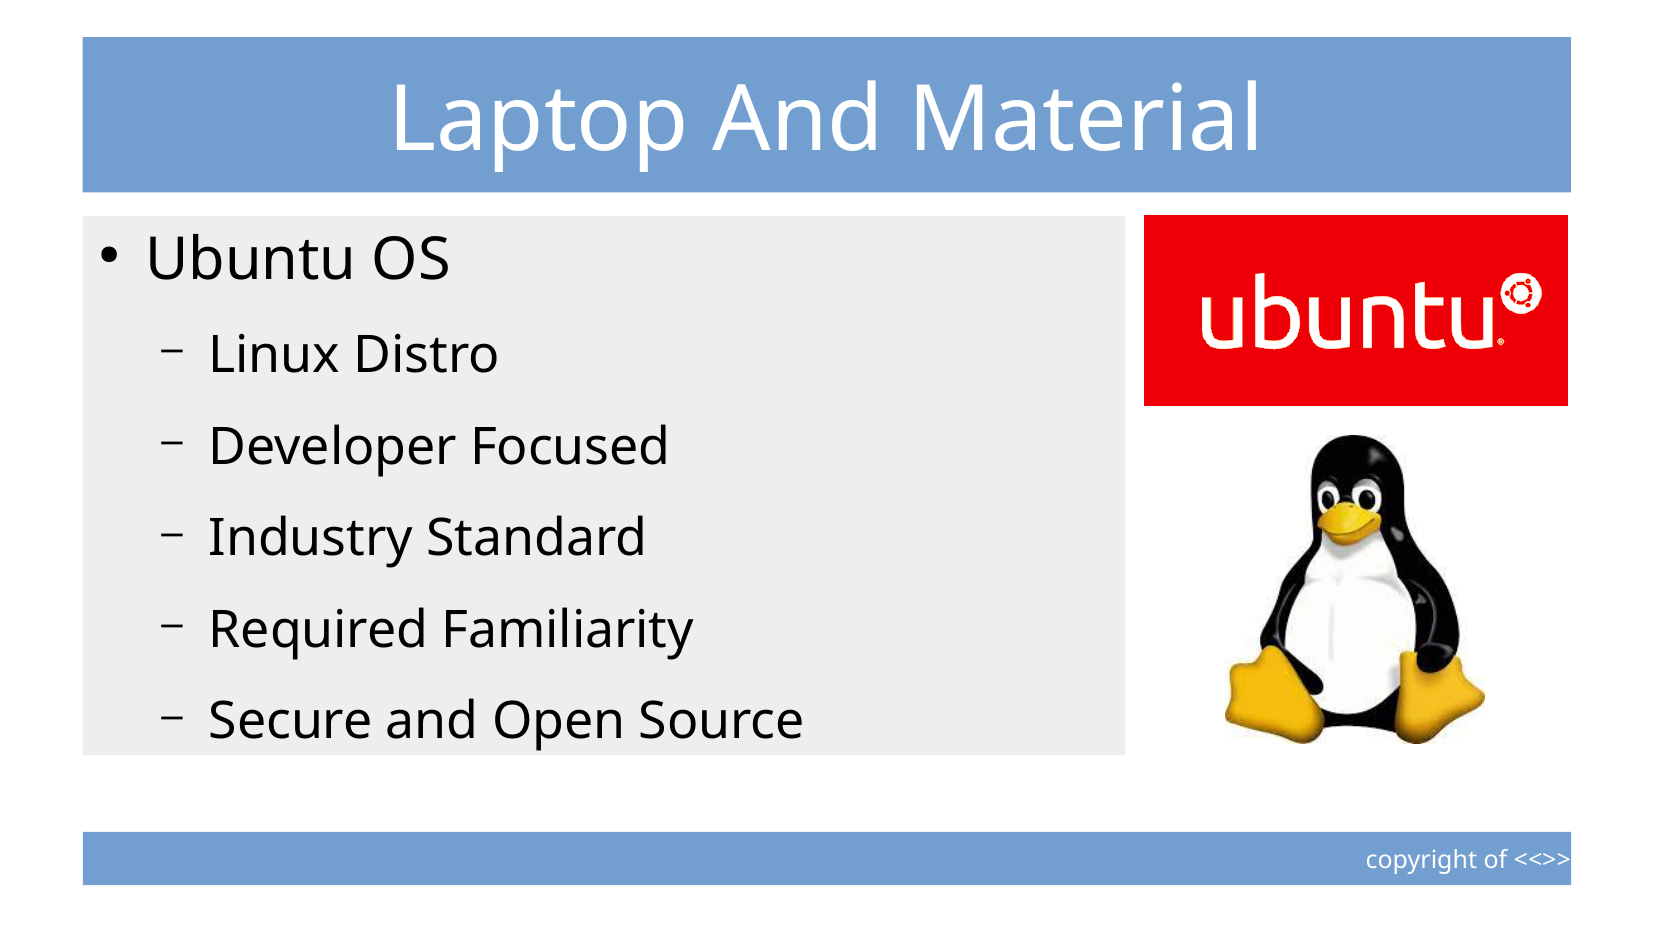

Laptop And Material
# Ubuntu OS
Linux Distro
Developer Focused
Industry Standard
Required Familiarity
Secure and Open Source
copyright of <<>>